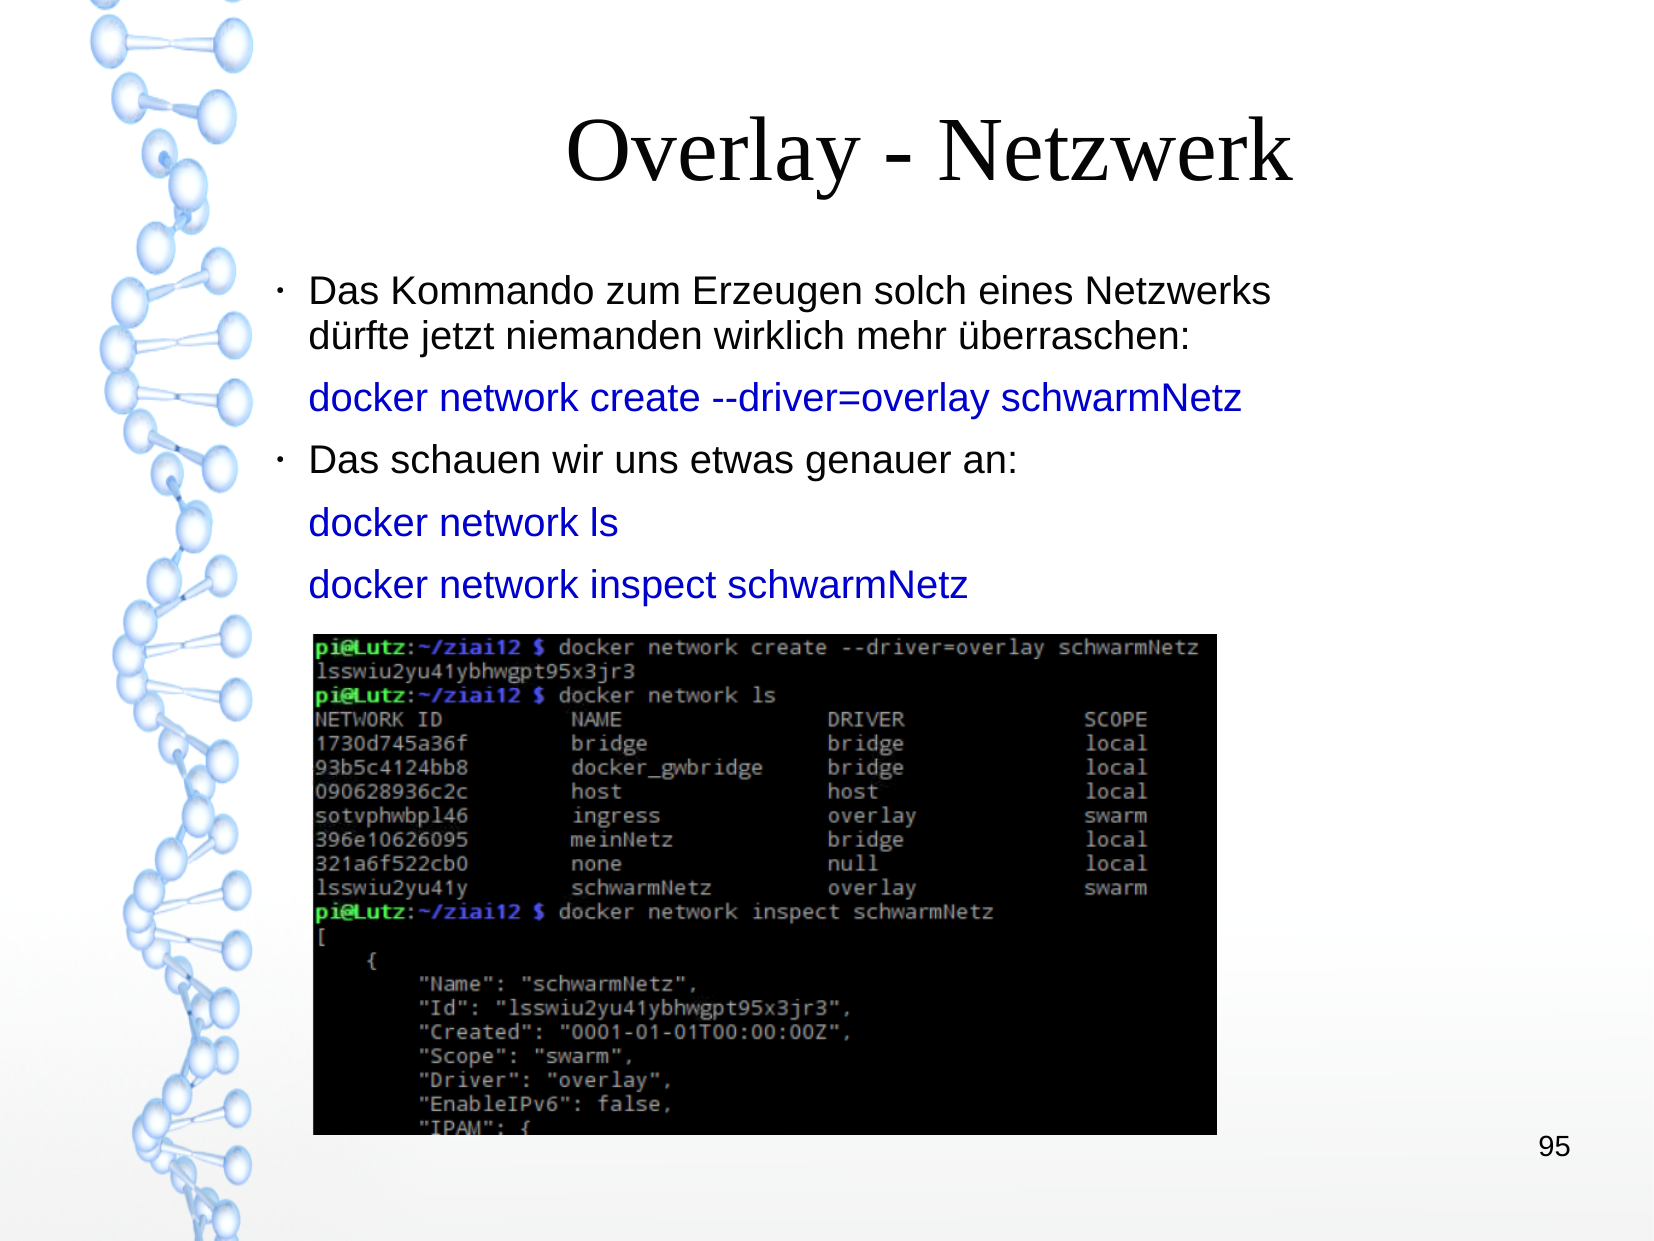

# Overlay - Netzwerk
Das Kommando zum Erzeugen solch eines Netzwerks
dürfte jetzt niemanden wirklich mehr überraschen:
docker network create --driver=overlay schwarmNetz
Das schauen wir uns etwas genauer an:
docker network ls
docker network inspect schwarmNetz
95